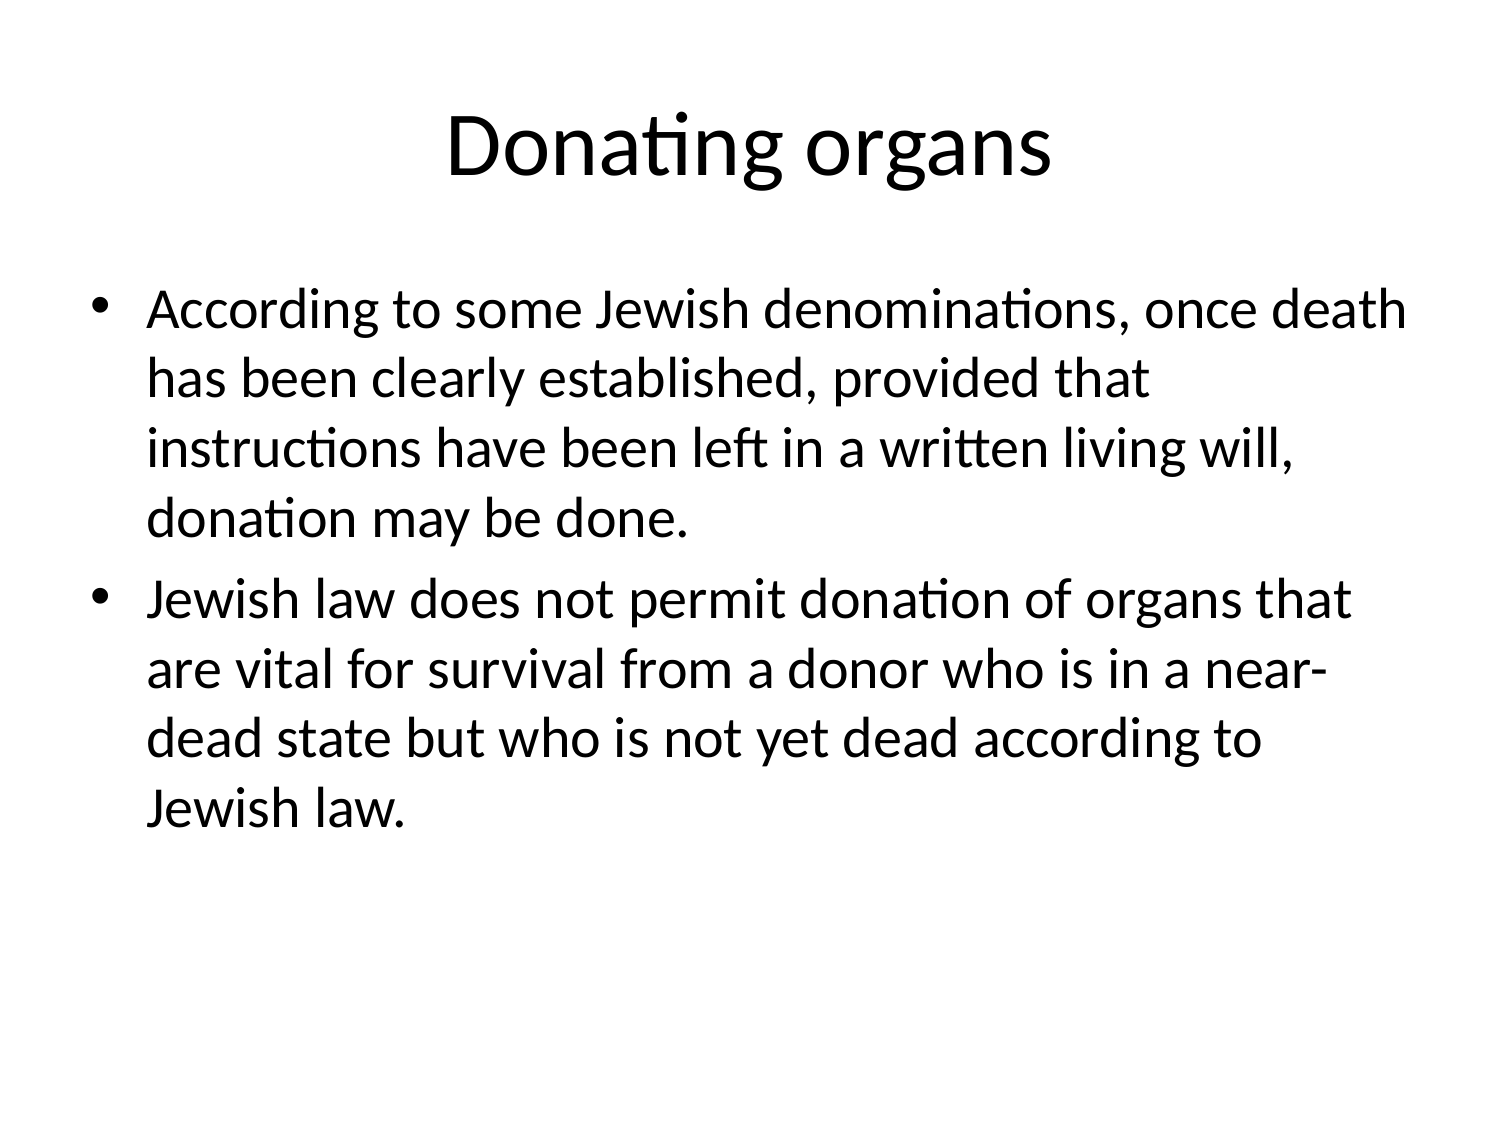

# Donating organs
According to some Jewish denominations, once death has been clearly established, provided that instructions have been left in a written living will, donation may be done.
Jewish law does not permit donation of organs that are vital for survival from a donor who is in a near-dead state but who is not yet dead according to Jewish law.